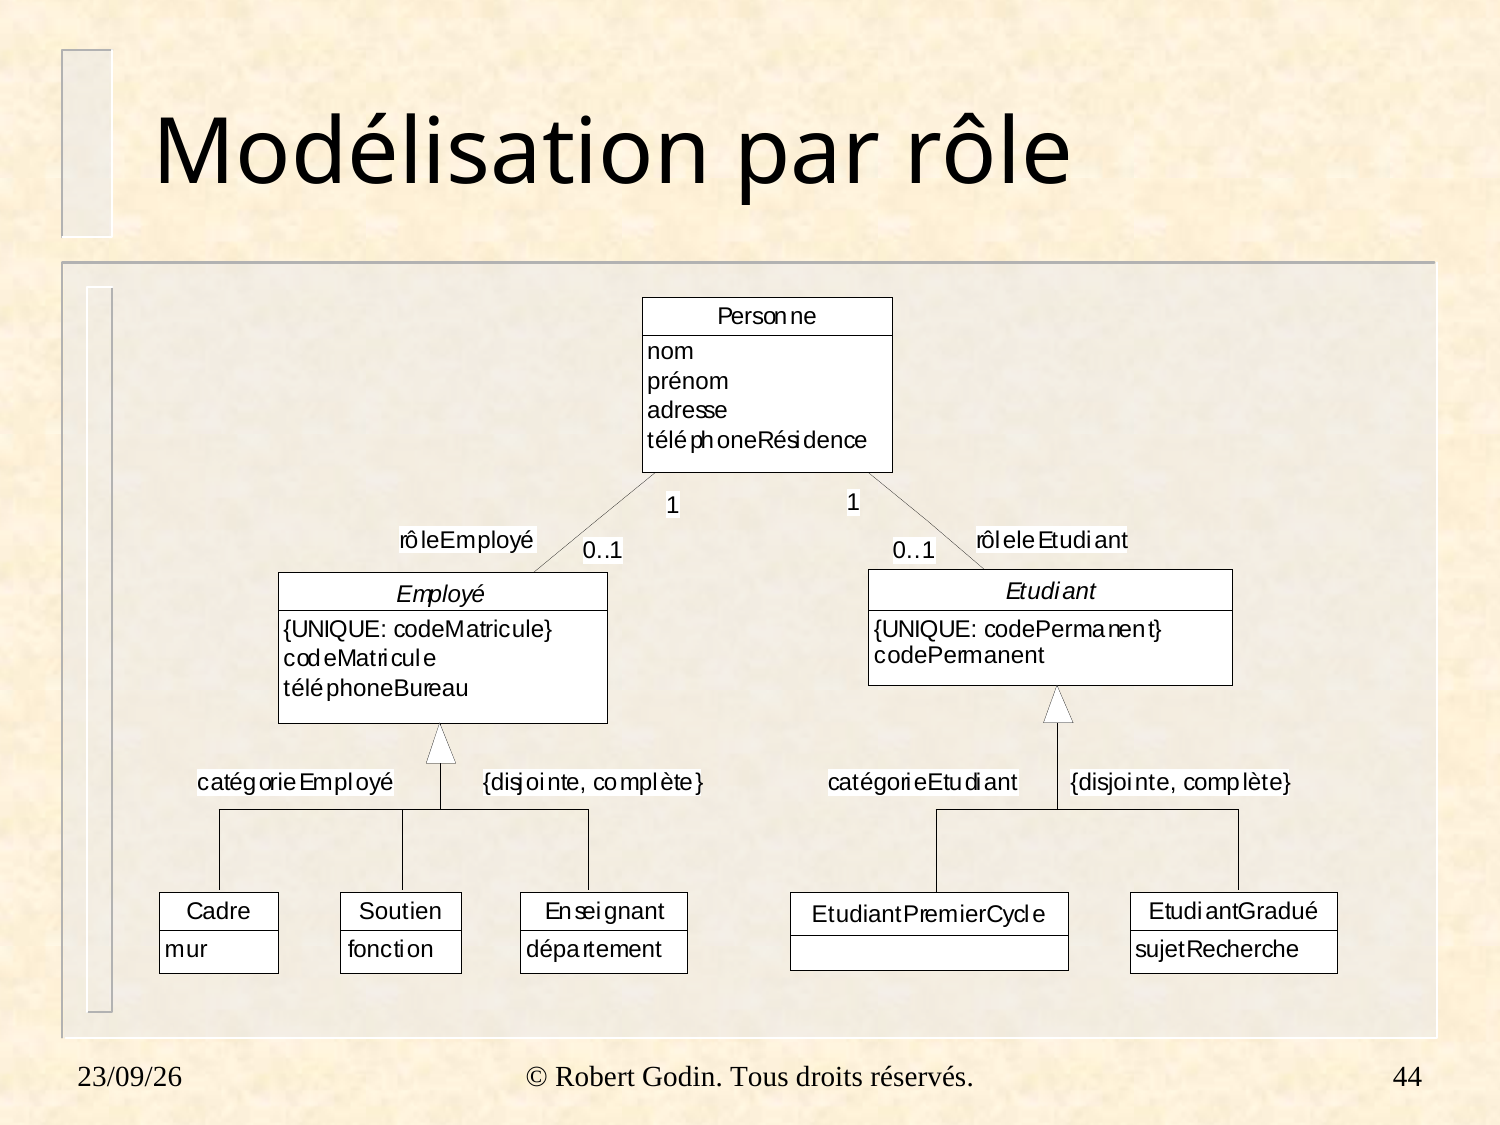

# Modélisation par rôle
© Robert Godin. Tous droits réservés.